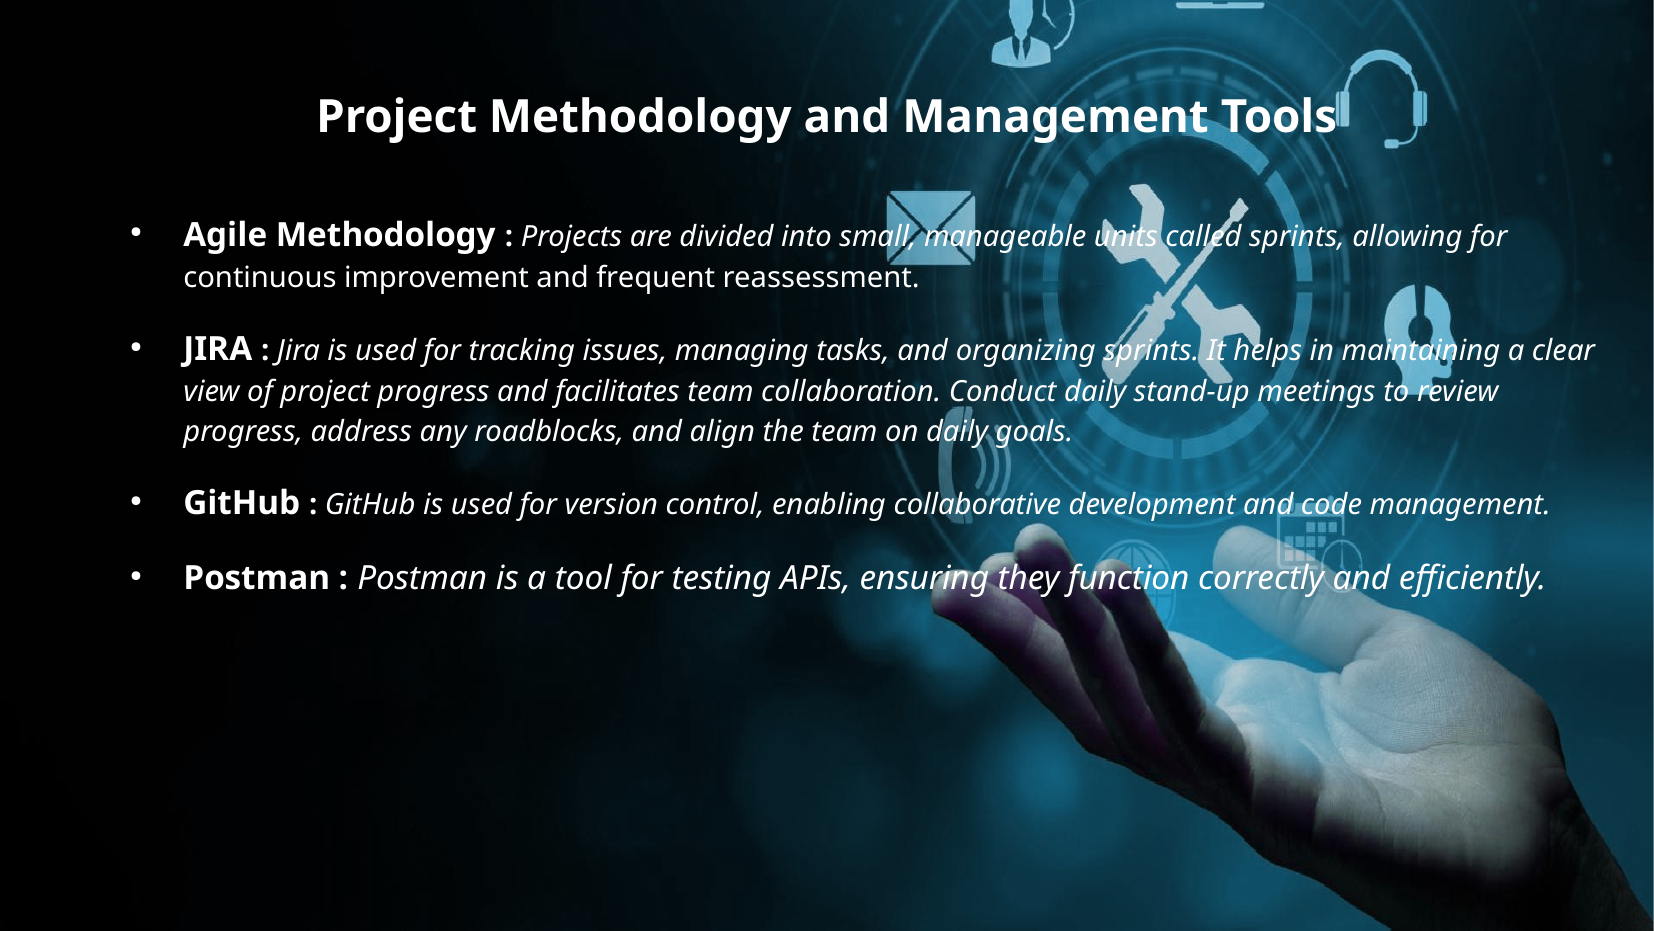

# Project Methodology and Management Tools
Agile Methodology : Projects are divided into small, manageable units called sprints, allowing for continuous improvement and frequent reassessment.
JIRA : Jira is used for tracking issues, managing tasks, and organizing sprints. It helps in maintaining a clear view of project progress and facilitates team collaboration. Conduct daily stand-up meetings to review progress, address any roadblocks, and align the team on daily goals.
GitHub : GitHub is used for version control, enabling collaborative development and code management.
Postman : Postman is a tool for testing APIs, ensuring they function correctly and efficiently.